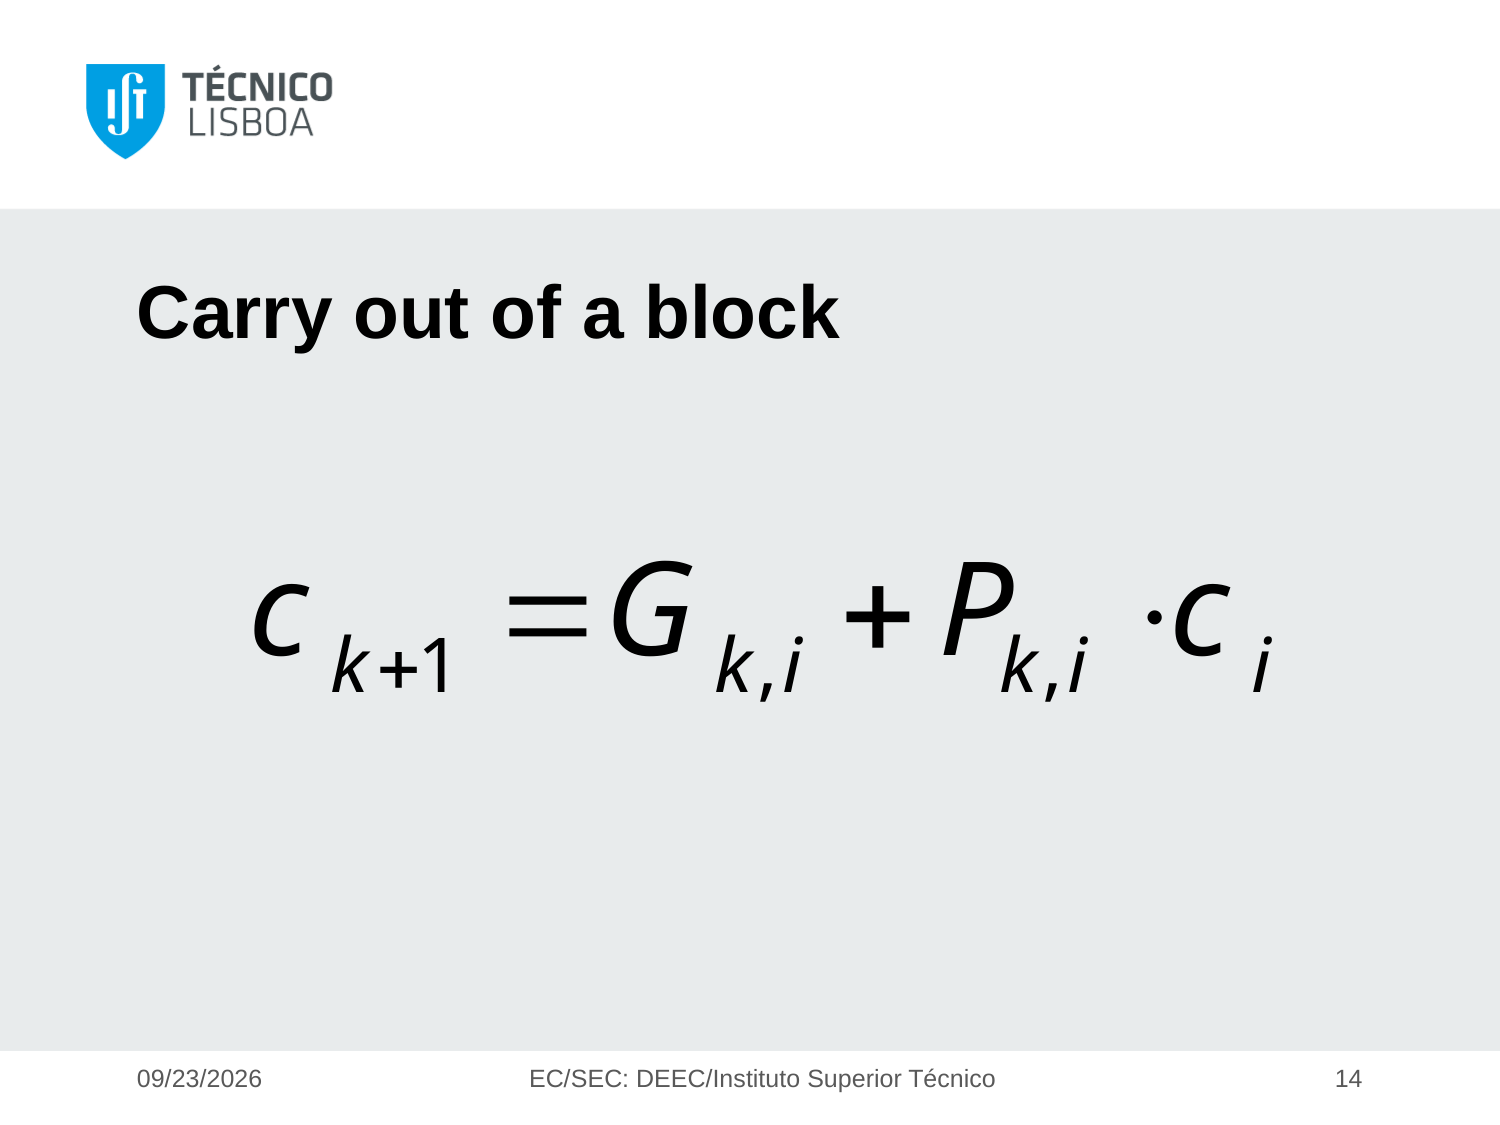

# Carry out of a block
EC/SEC: DEEC/Instituto Superior Técnico